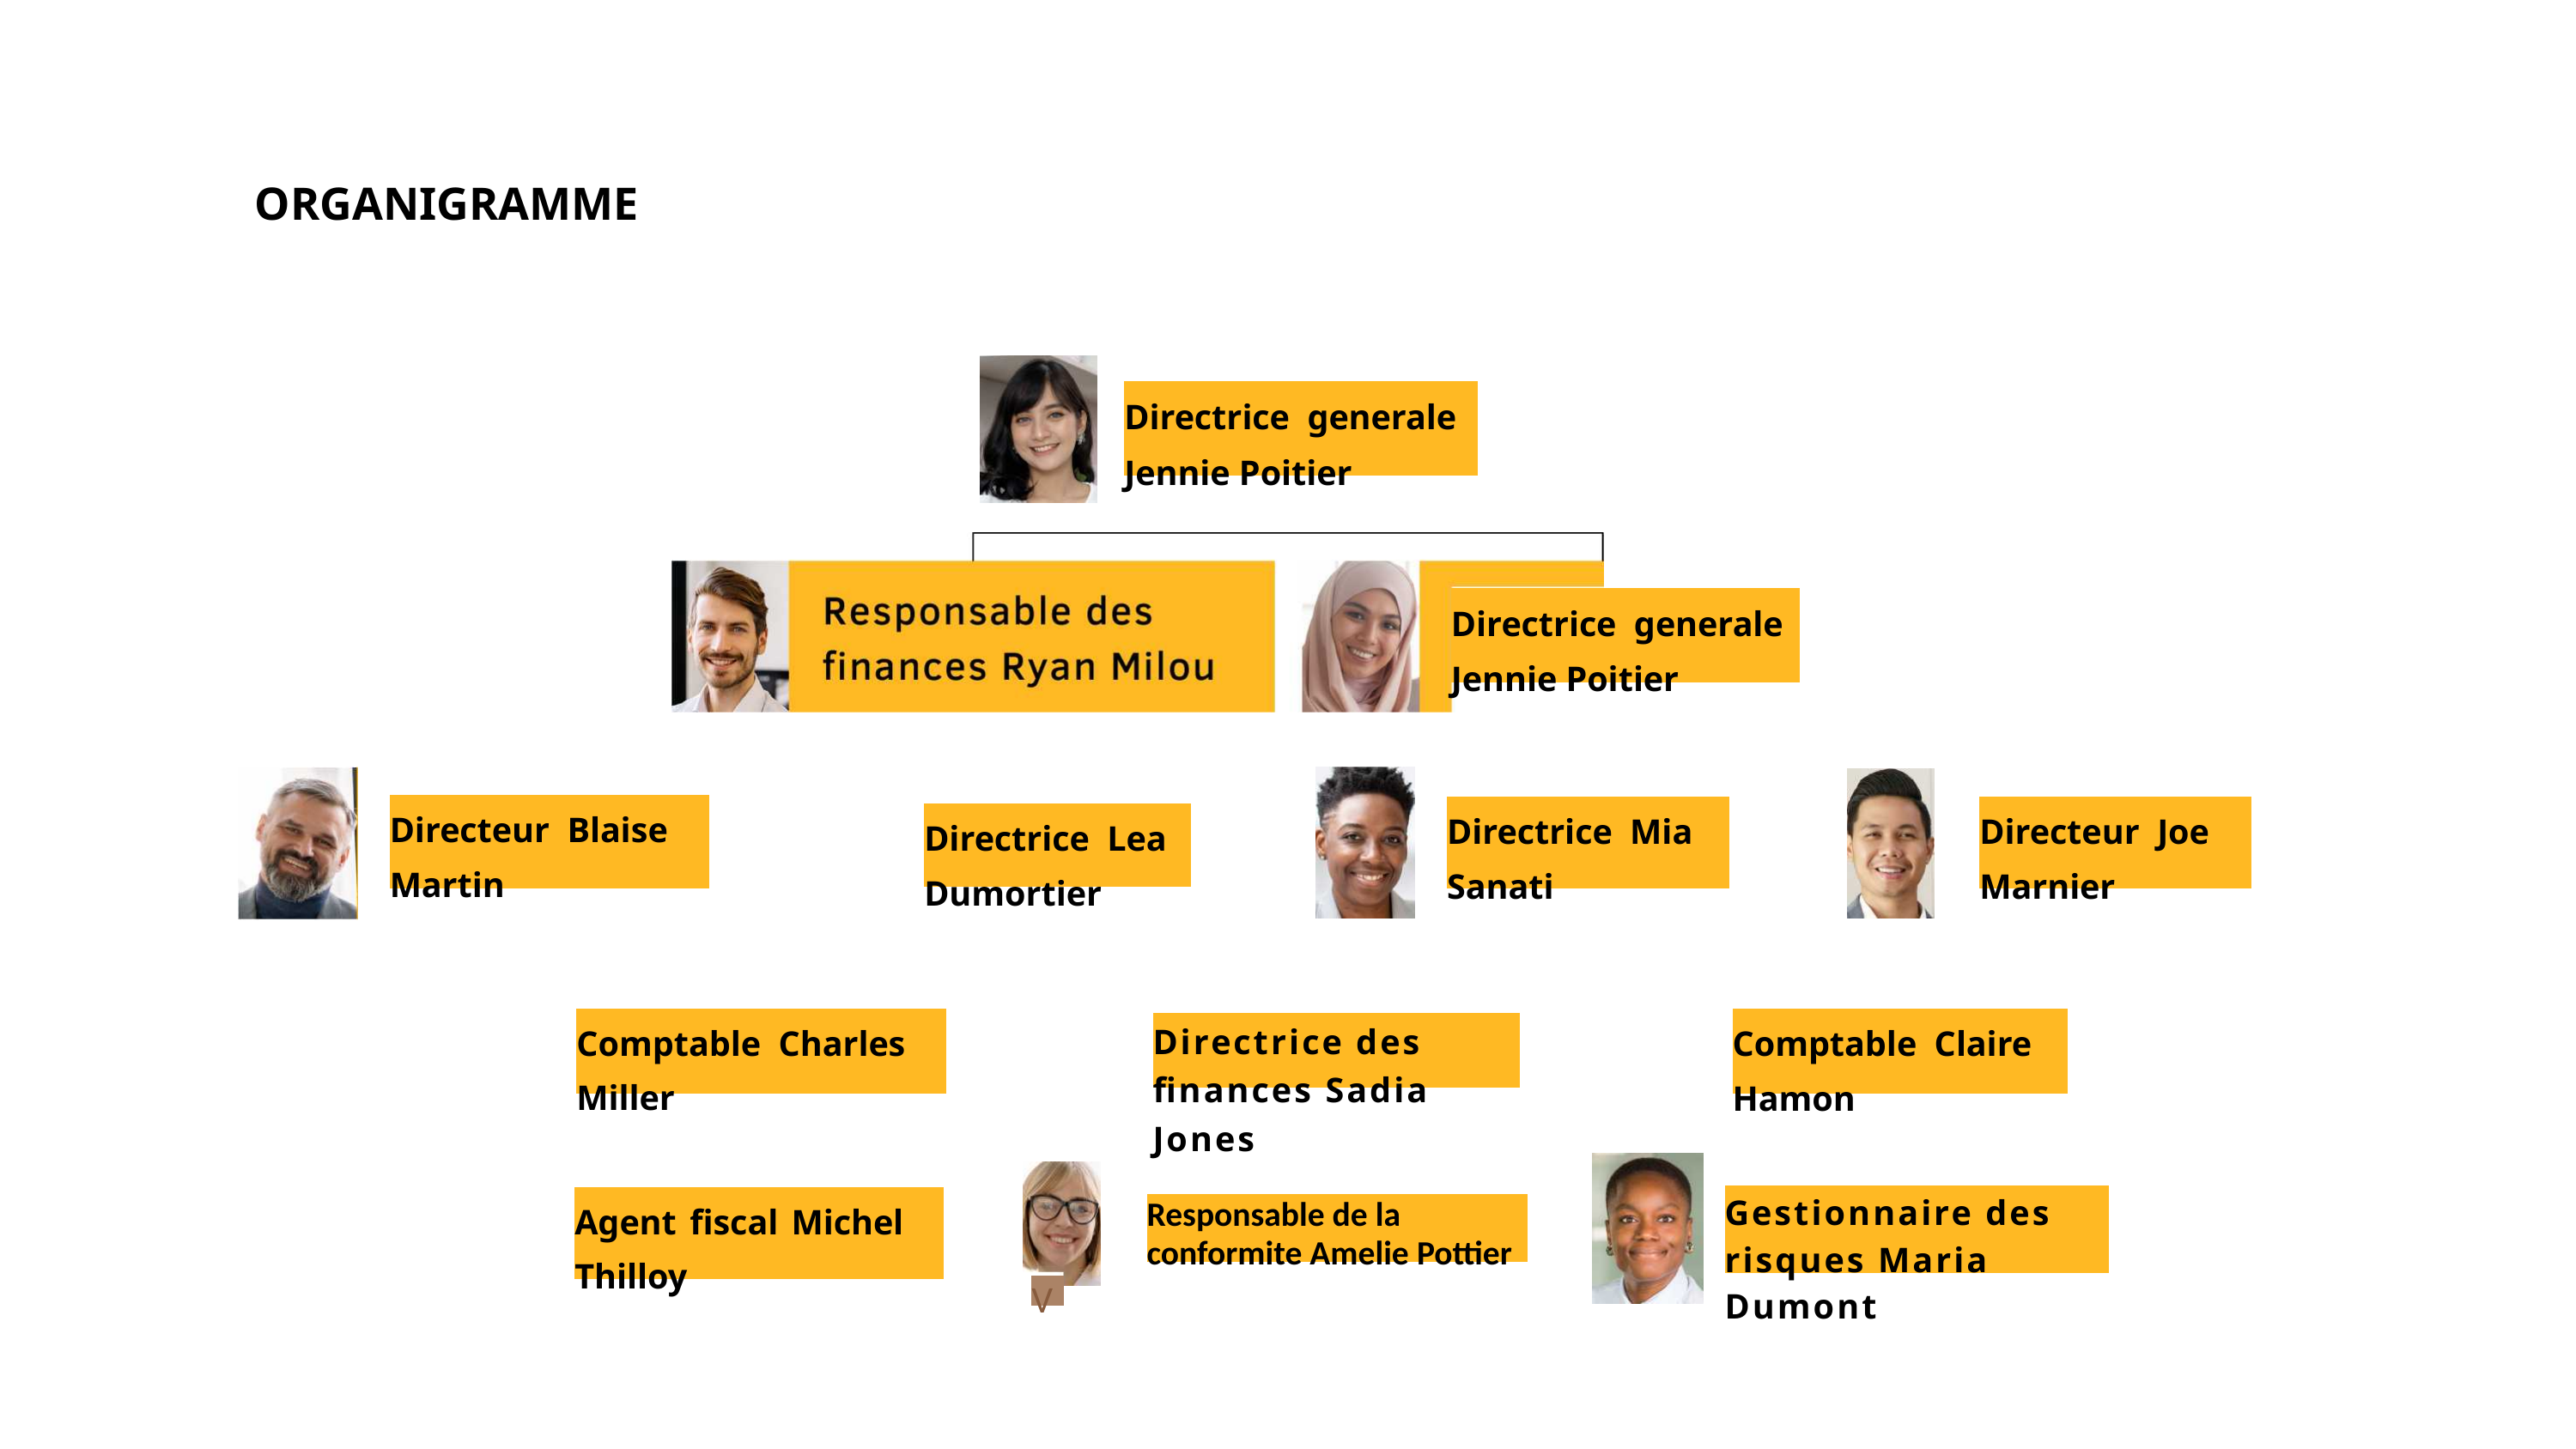

ORGANIGRAMME
Directrice generale Jennie Poitier
Directrice generale Jennie Poitier
Directeur Blaise Martin
Directrice Mia Sanati
Directeur Joe Marnier
Directrice Lea Dumortier
Comptable Charles Miller
Comptable Claire Hamon
Directrice des finances Sadia Jones
Gestionnaire des risques Maria Dumont
Agent fiscal Michel Thilloy
Responsable de la conformite Amelie Pottier
V